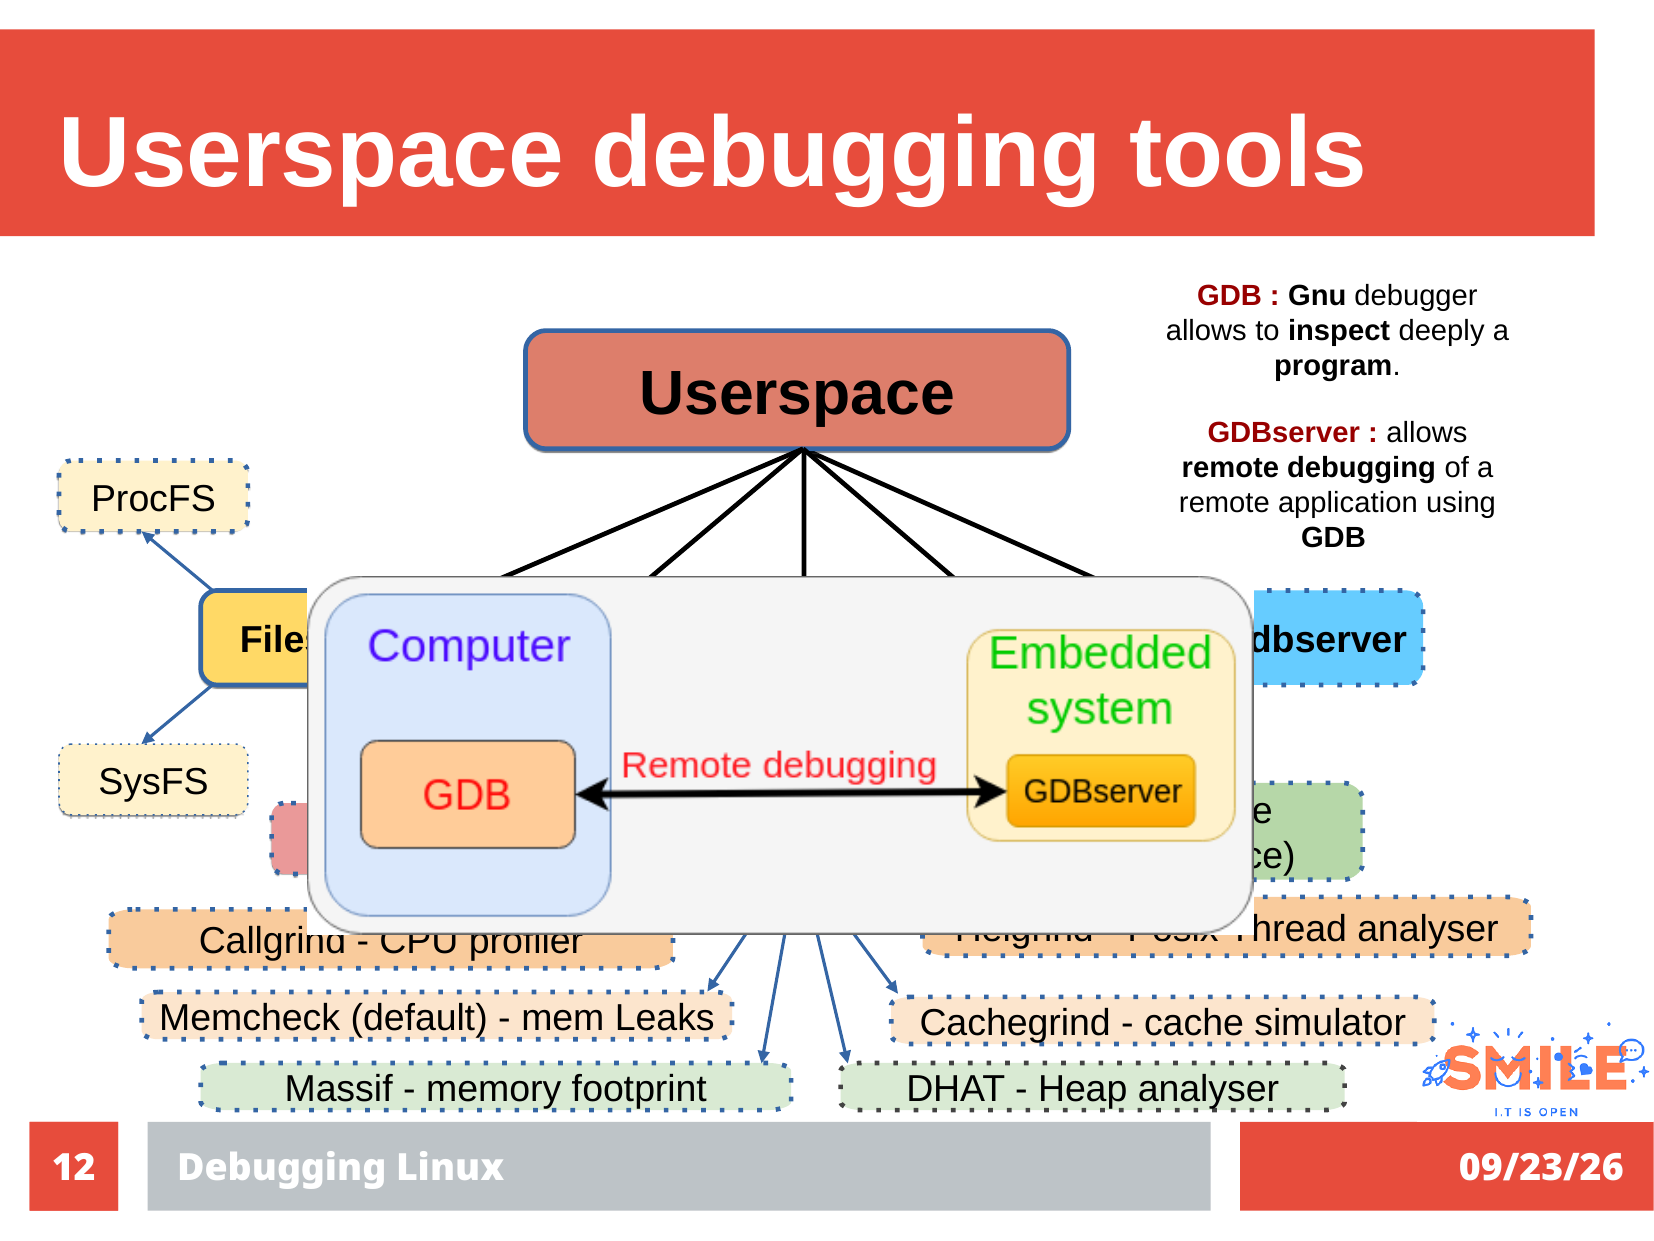

Userspace debugging tools
GDB : Gnu debugger allows to inspect deeply a program.
Userspace
GDBserver : allows remote debugging of a remote application using GDB
ProcFS
Filesystem
System
calls
Library
calls
GDB/gdbserver
Valgrind
SysFS
ltrace
(latrace)
strace
Helgrind - Posix Thread analyser
Callgrind - CPU profiler
Memcheck (default) - mem Leaks
Cachegrind - cache simulator
Massif - memory footprint
DHAT - Heap analyser
12
Debugging Linux